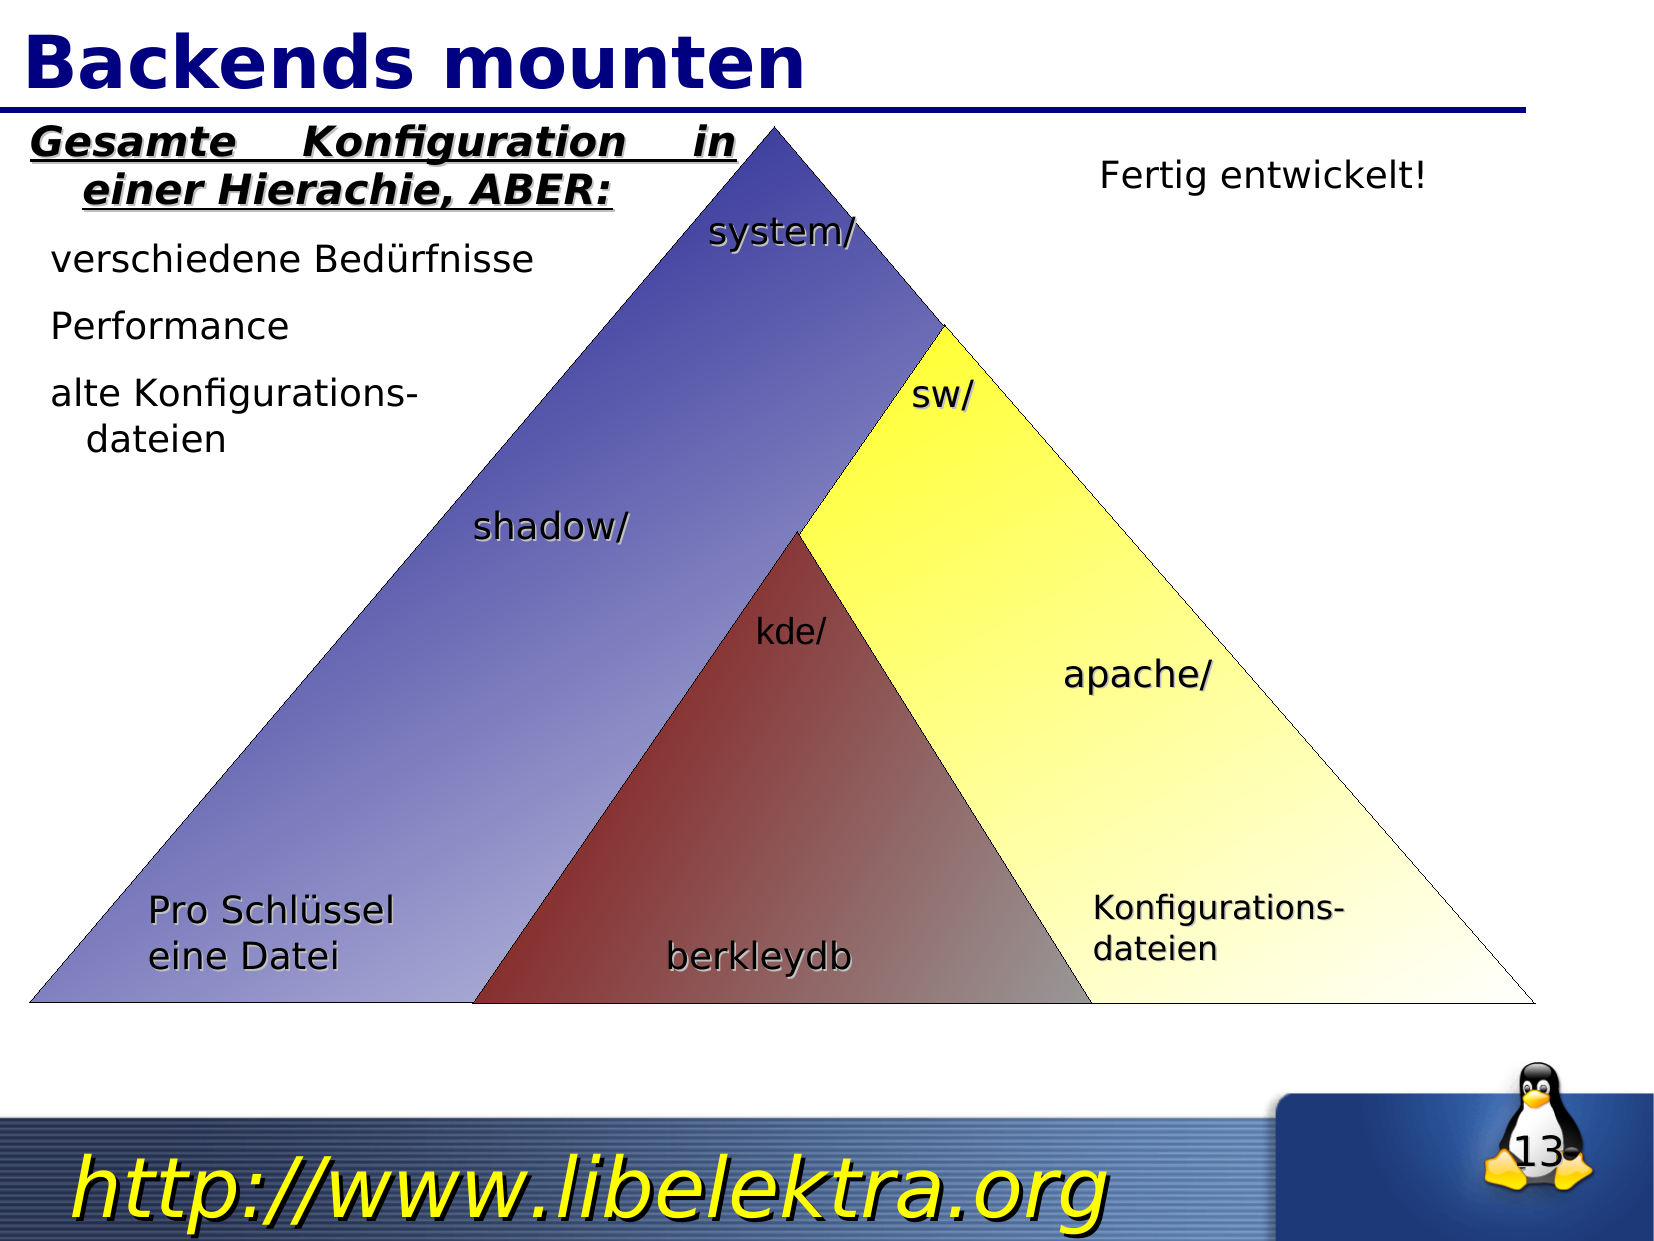

Backends mounten
# Gesamte Konfiguration in einer Hierachie, ABER:
verschiedene Bedürfnisse
Performance
alte Konfigurations-
dateien
Fertig entwickelt!
system/
sw/
shadow/
kde/
apache/
Pro Schlüssel
eine Datei
Konfigurations-
dateien
berkleydb